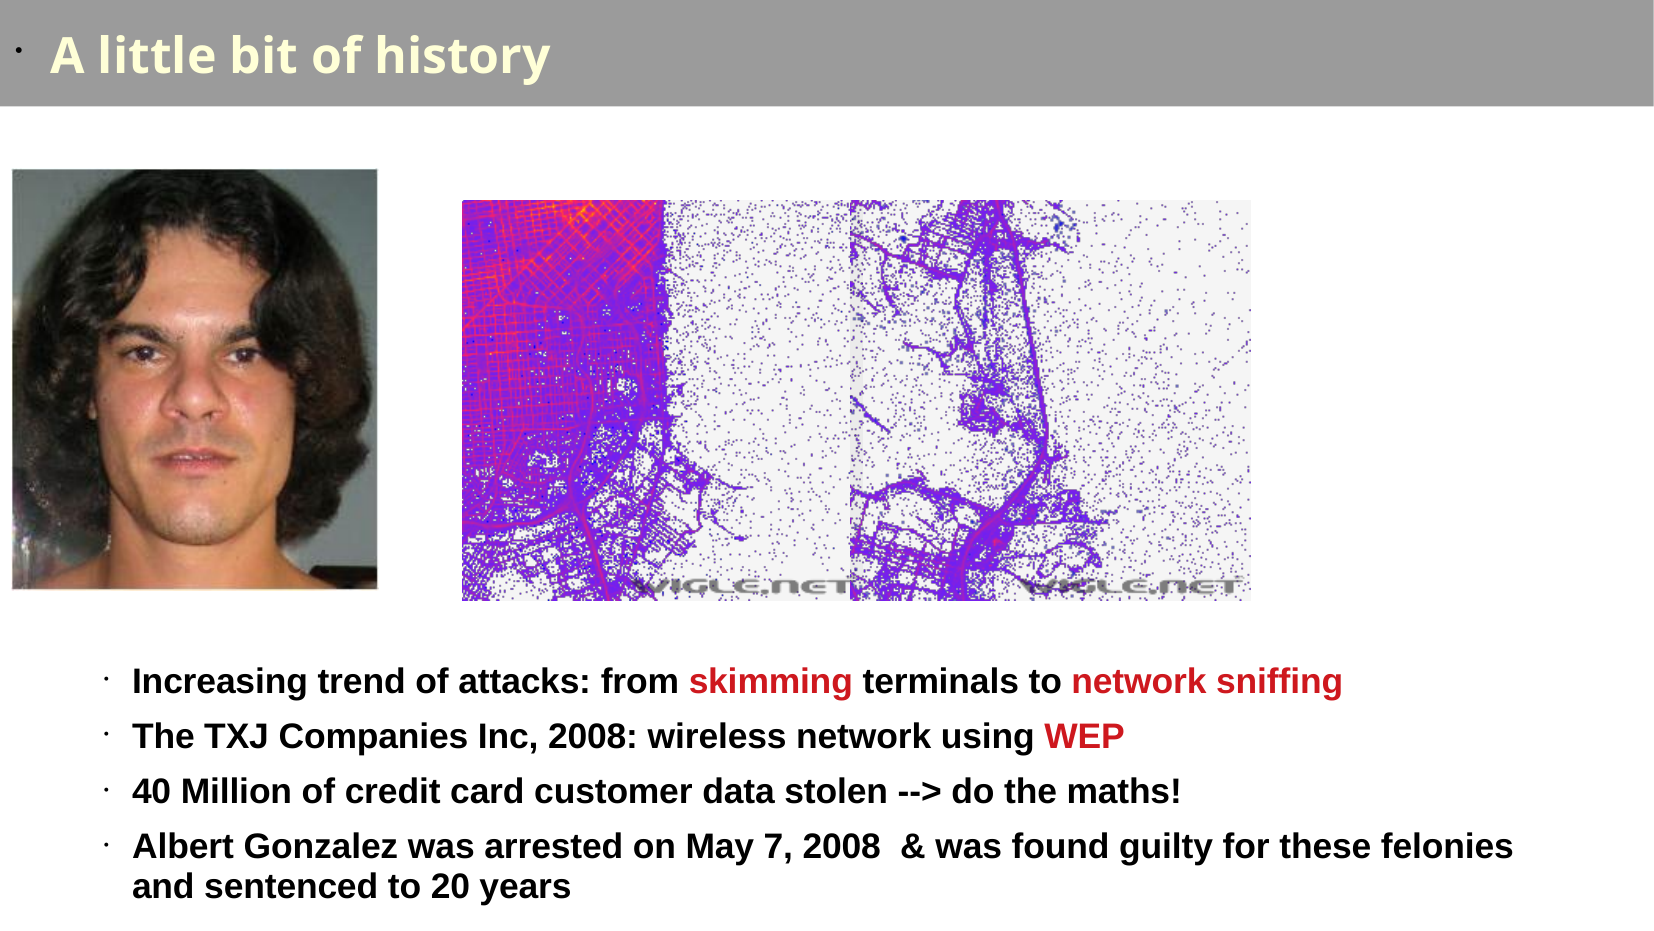

A little bit of history
# Increasing trend of attacks: from skimming terminals to network sniffing
The TXJ Companies Inc, 2008: wireless network using WEP
40 Million of credit card customer data stolen --> do the maths!
Albert Gonzalez was arrested on May 7, 2008 & was found guilty for these felonies and sentenced to 20 years